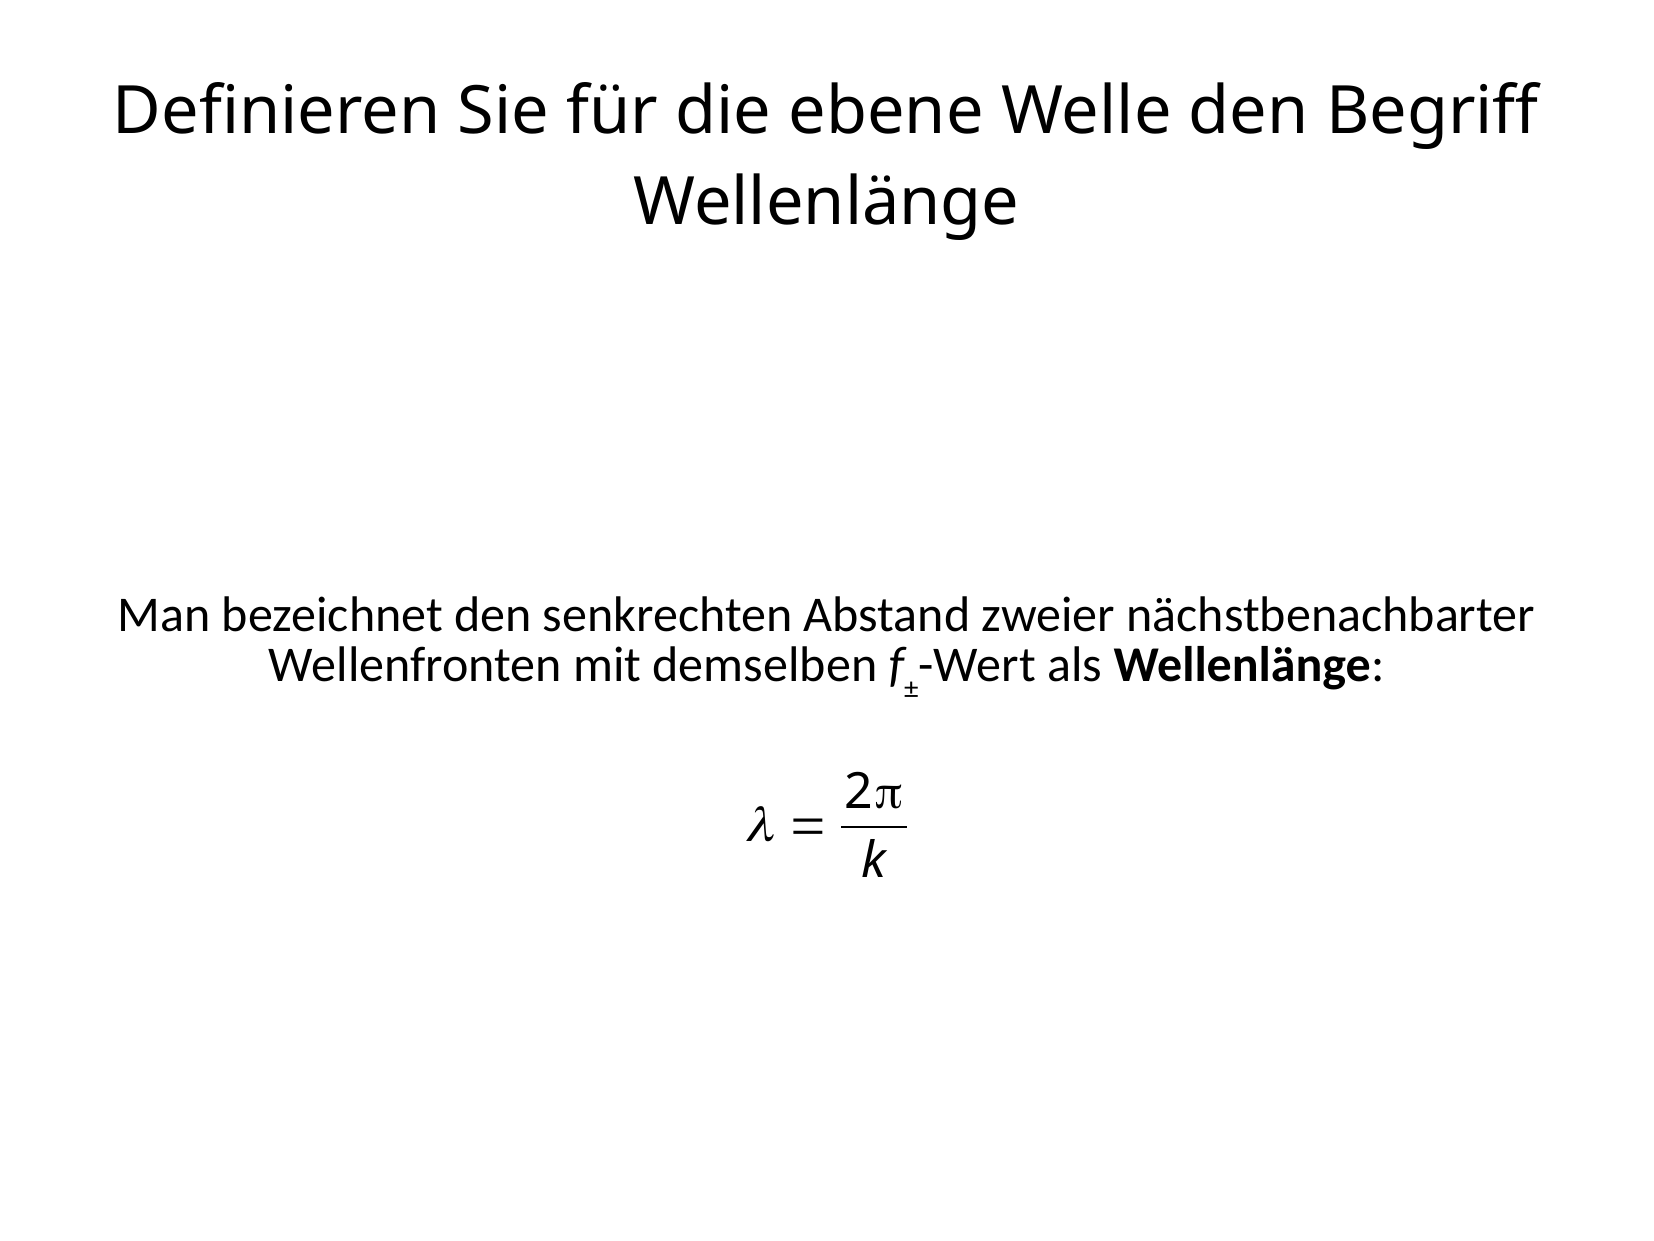

# Definieren Sie für die ebene Welle den Begriff Wellenlänge
Man bezeichnet den senkrechten Abstand zweier nächstbenachbarter Wellenfronten mit demselben f±-Wert als Wellenlänge: